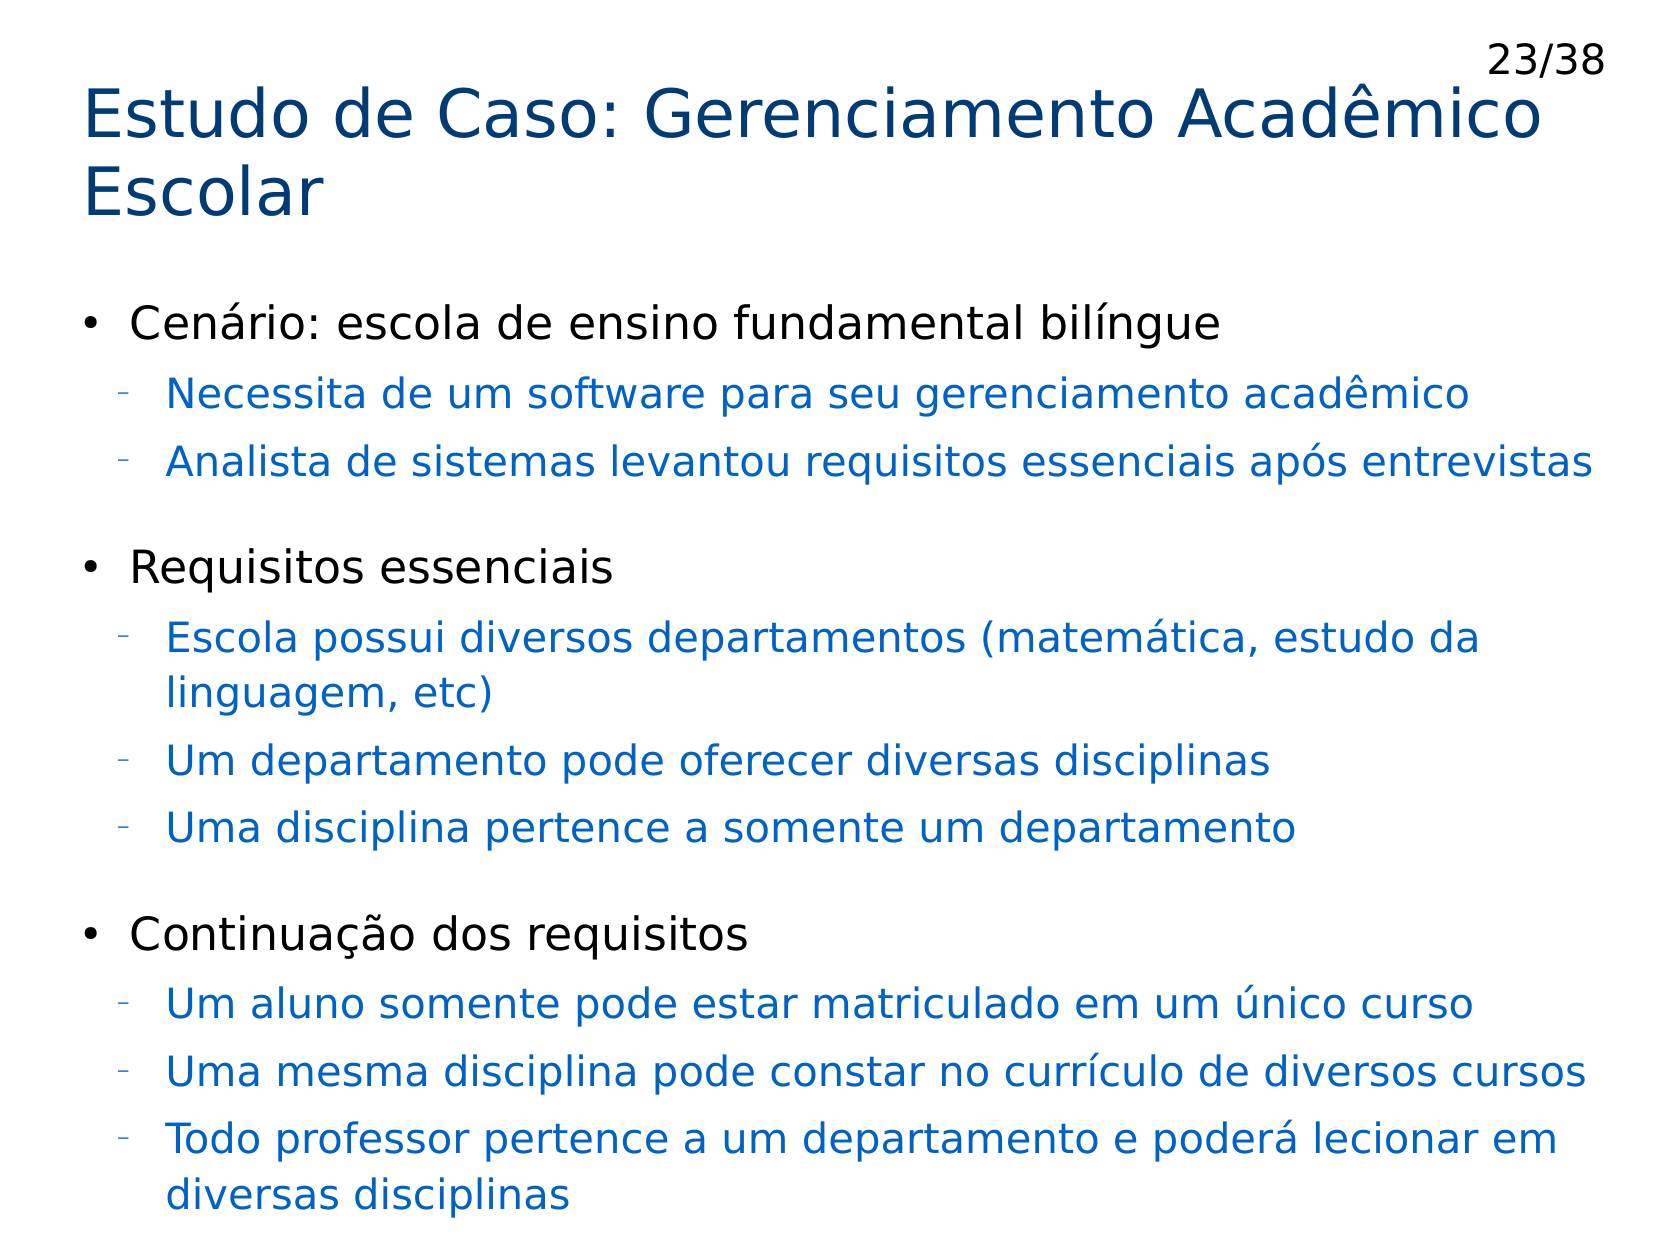

23
# Estudo de Caso: Gerenciamento Acadêmico Escolar
Cenário: escola de ensino fundamental bilíngue
Necessita de um software para seu gerenciamento acadêmico
Analista de sistemas levantou requisitos essenciais após entrevistas
Requisitos essenciais
Escola possui diversos departamentos (matemática, estudo da linguagem, etc)
Um departamento pode oferecer diversas disciplinas
Uma disciplina pertence a somente um departamento
Continuação dos requisitos
Um aluno somente pode estar matriculado em um único curso
Uma mesma disciplina pode constar no currículo de diversos cursos
Todo professor pertence a um departamento e poderá lecionar em diversas disciplinas